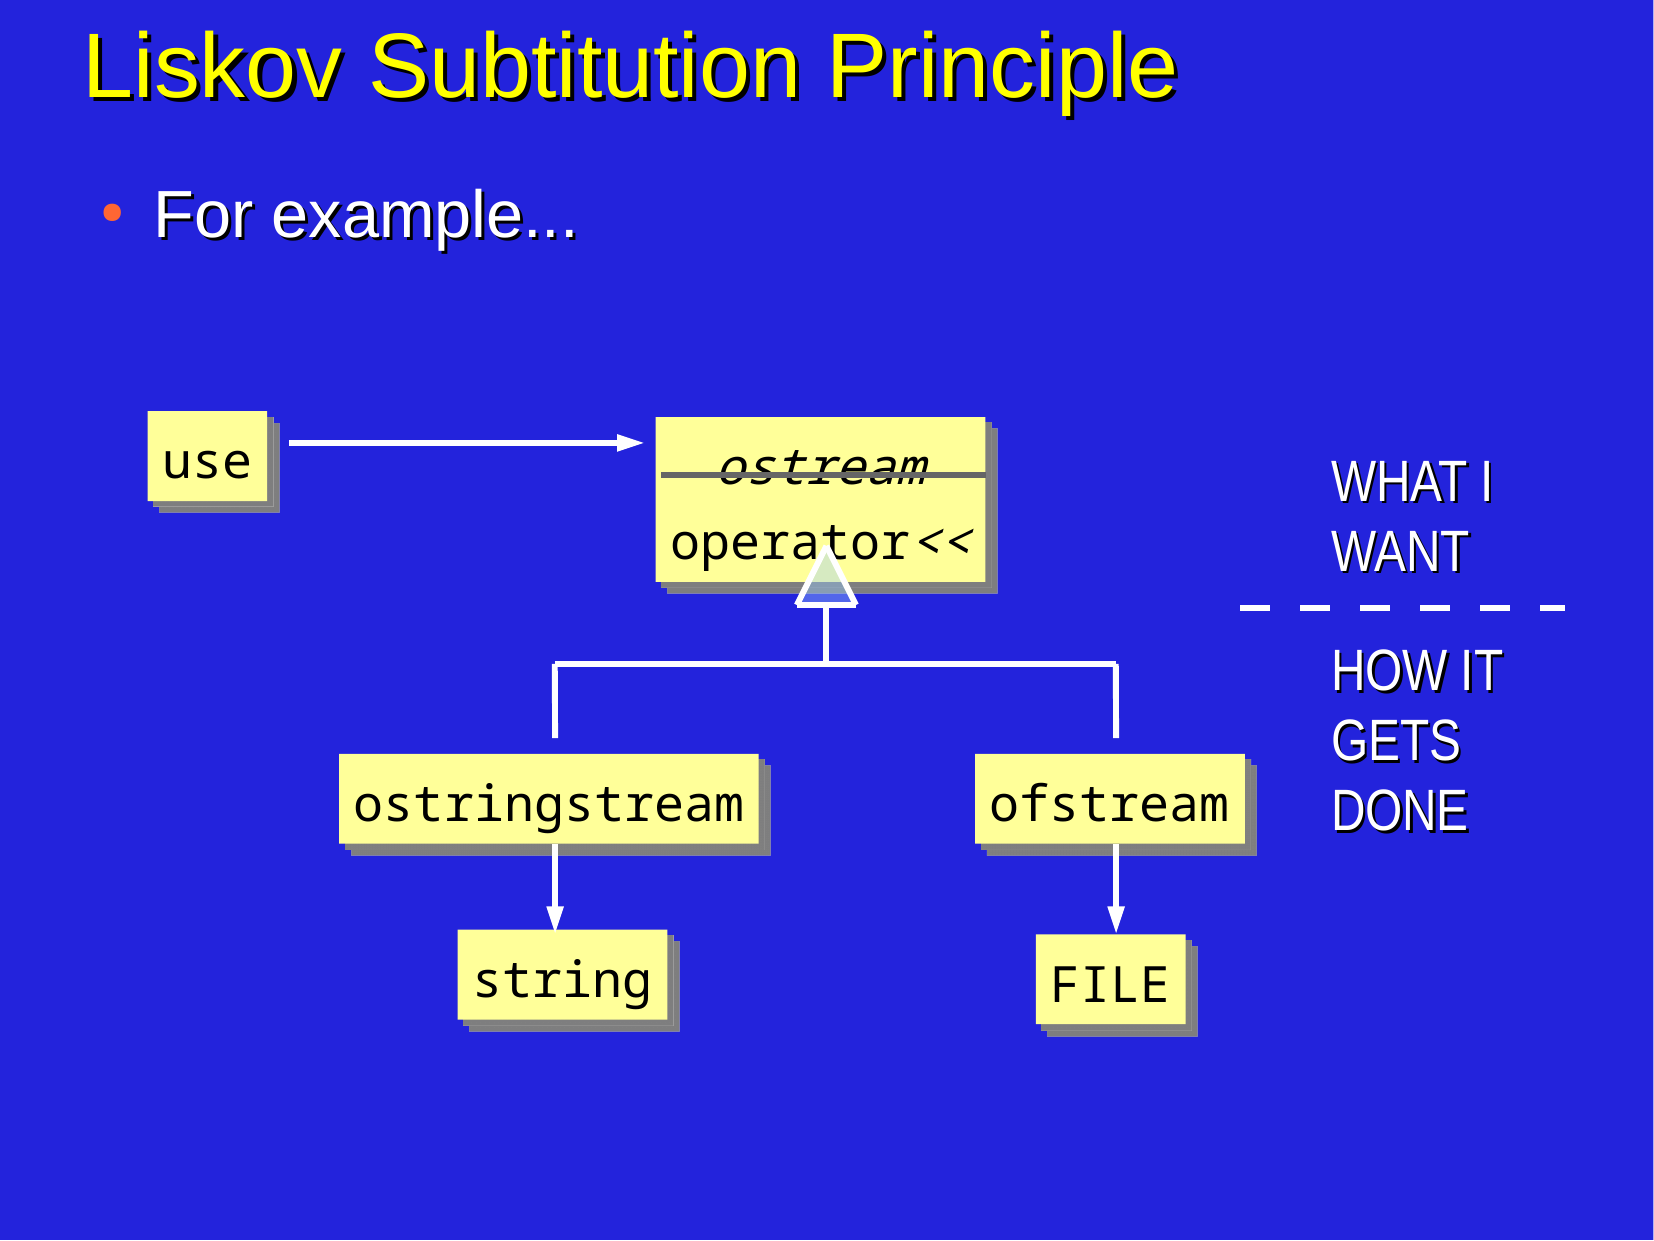

# Liskov Subtitution Principle
For example...
use
ostream
operator<<
WHAT I WANT
HOW IT
GETS DONE
ostringstream
ofstream
string
FILE